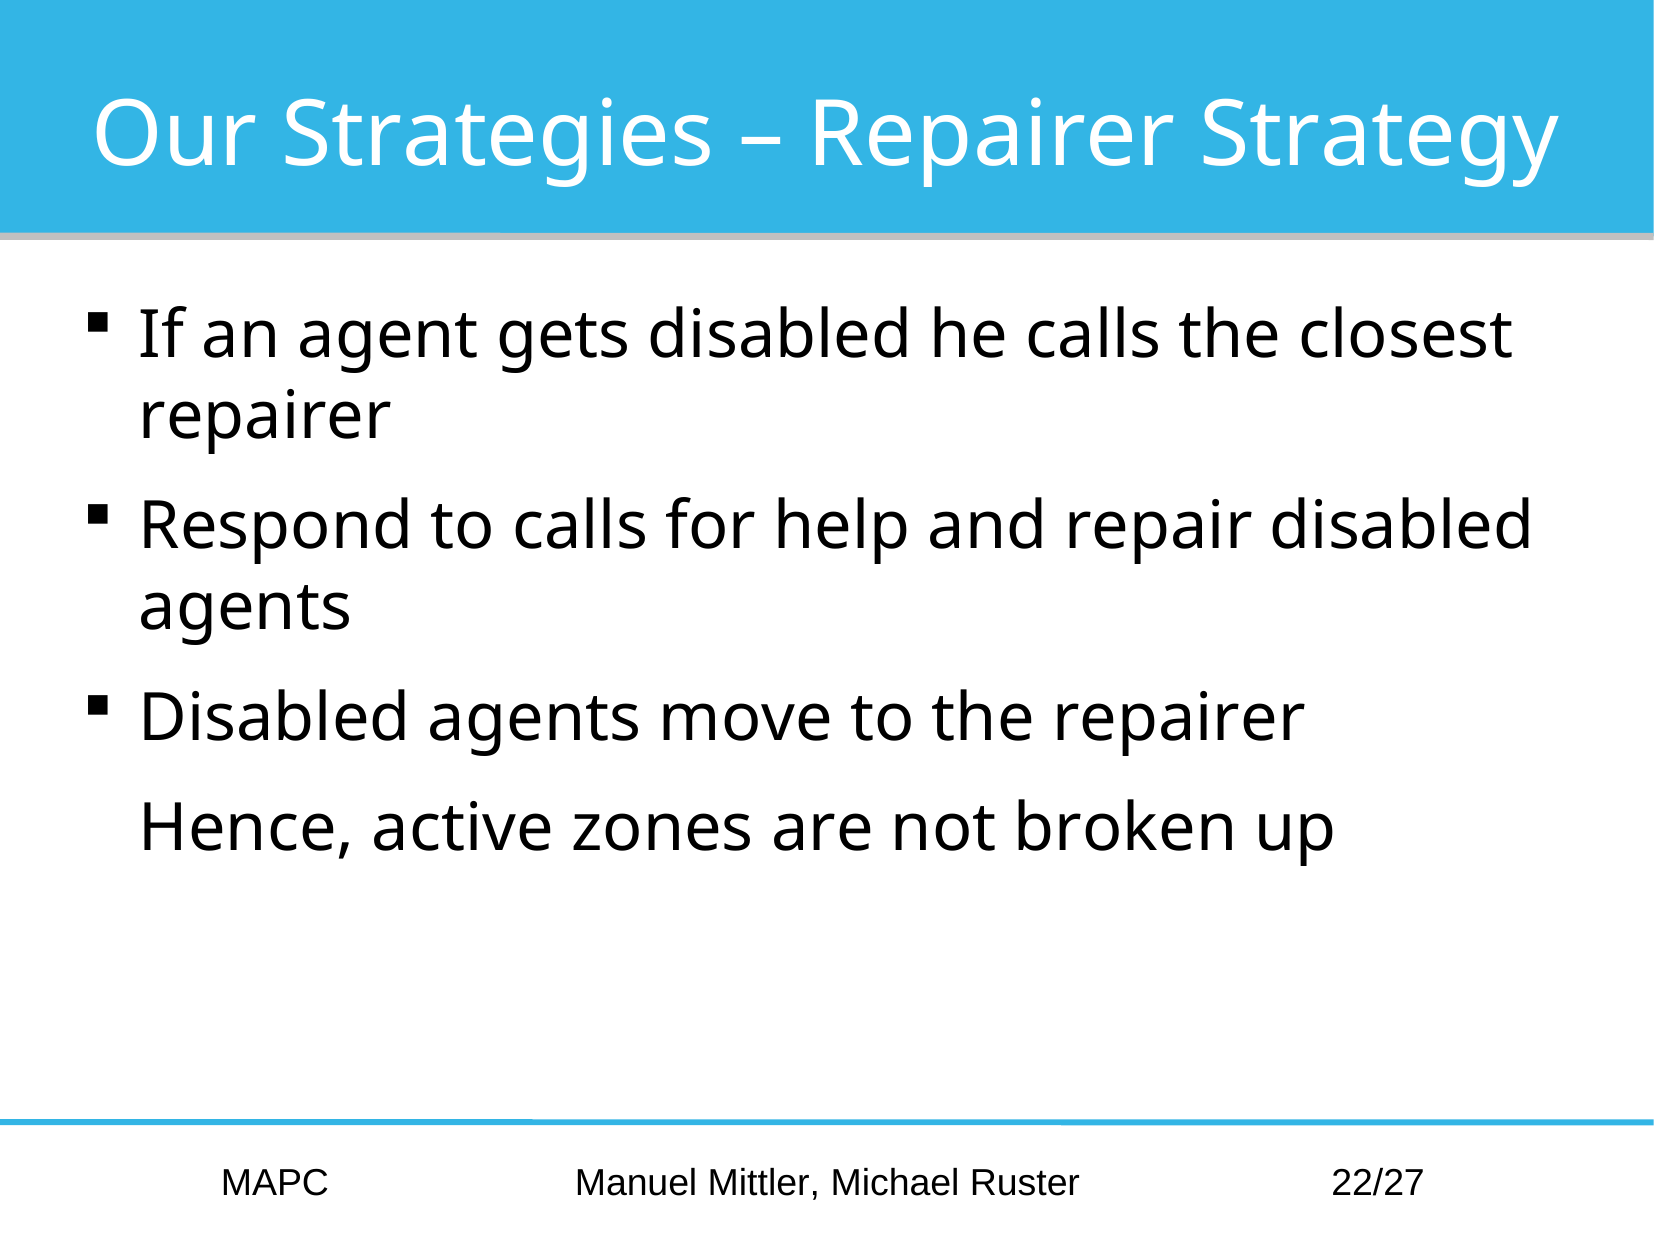

# Our Strategies – Repairer Strategy
If an agent gets disabled he calls the closest repairer
Respond to calls for help and repair disabled agents
Disabled agents move to the repairer
Hence, active zones are not broken up
22